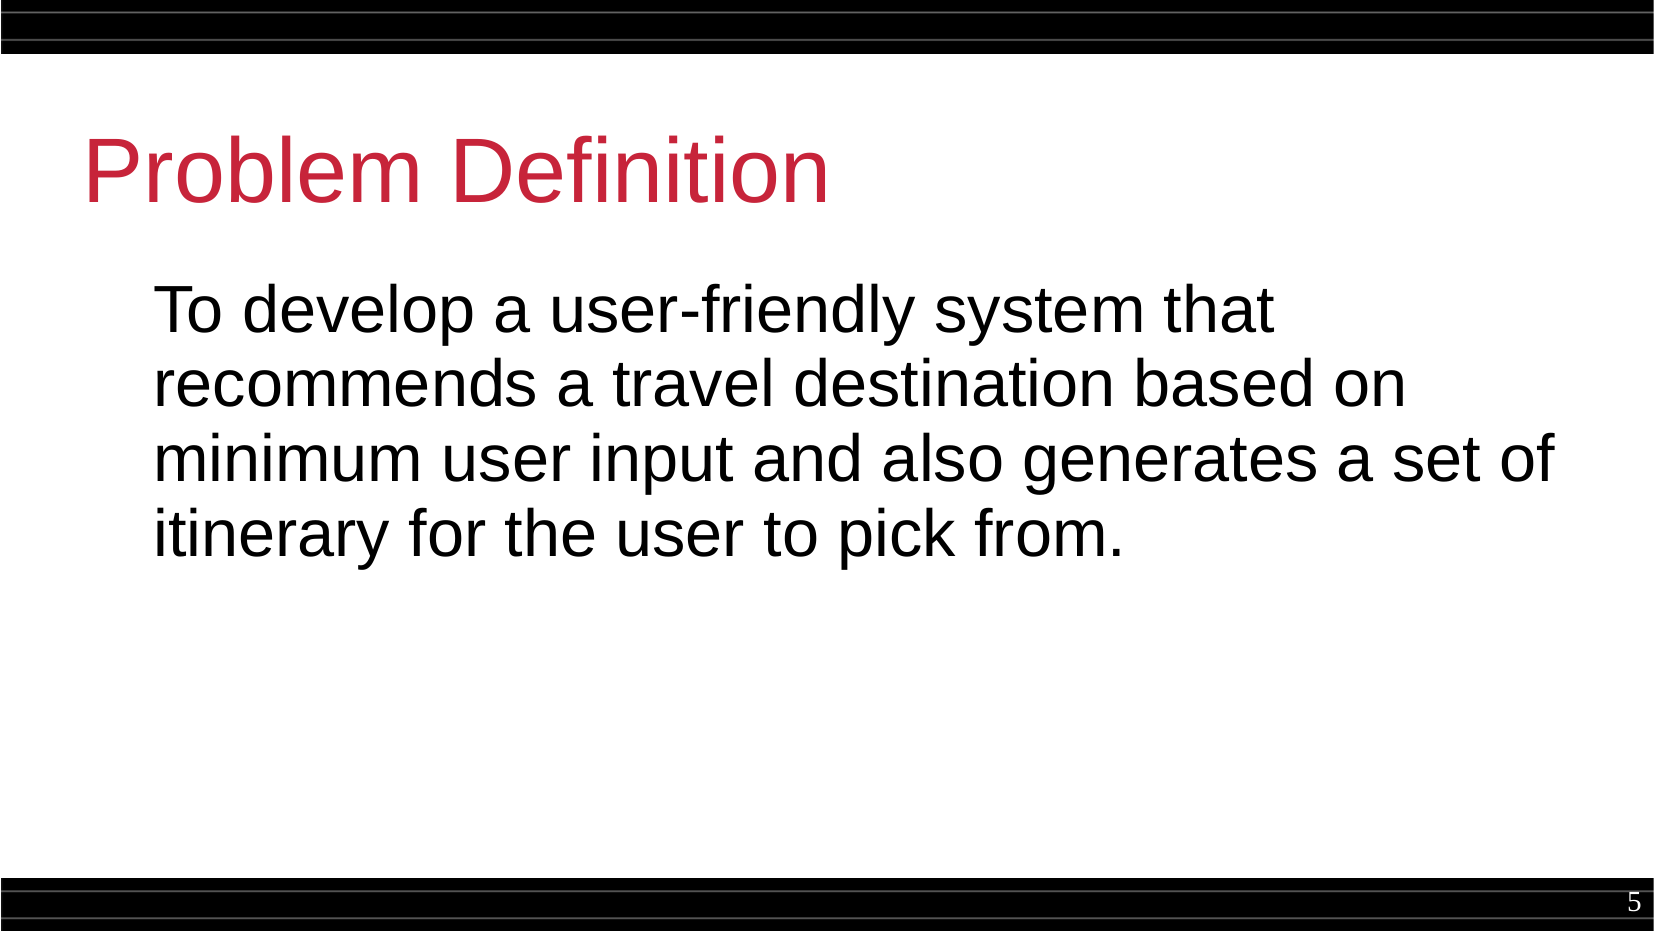

# Problem Definition
To develop a user-friendly system that recommends a travel destination based on minimum user input and also generates a set of itinerary for the user to pick from.